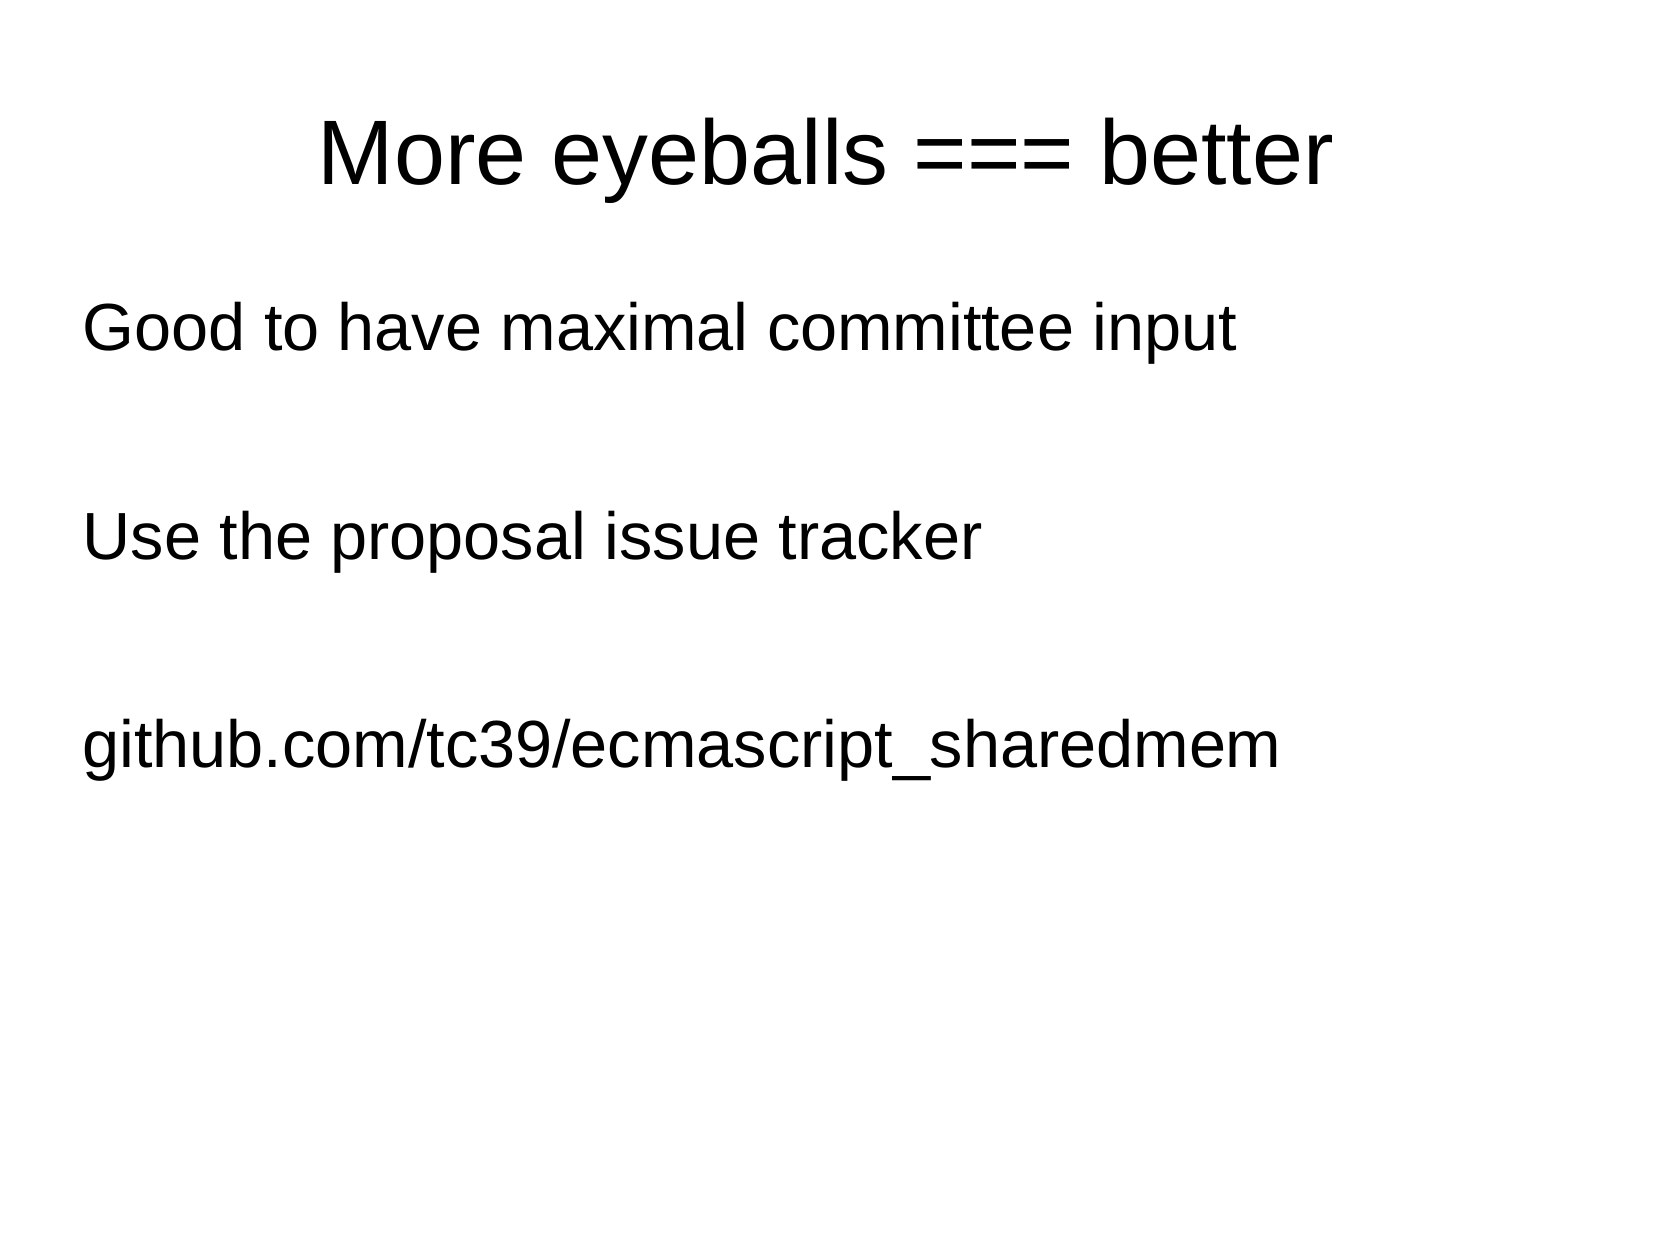

# More eyeballs === better
Good to have maximal committee input
Use the proposal issue tracker
github.com/tc39/ecmascript_sharedmem